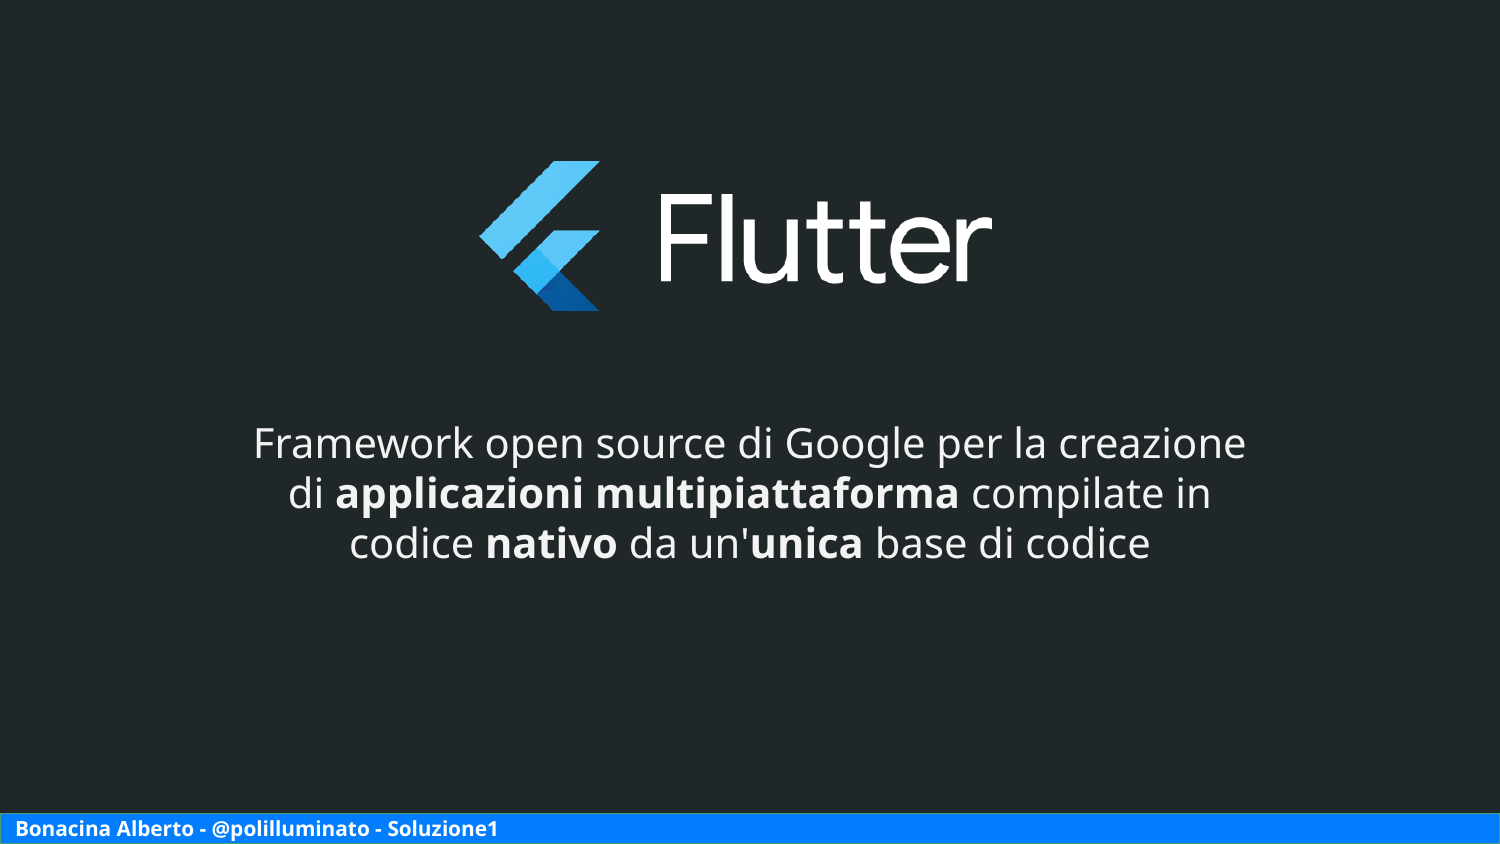

Framework open source di Google per la creazione di applicazioni multipiattaforma compilate in codice nativo da un'unica base di codice
Bonacina Alberto - @polilluminato - Soluzione1